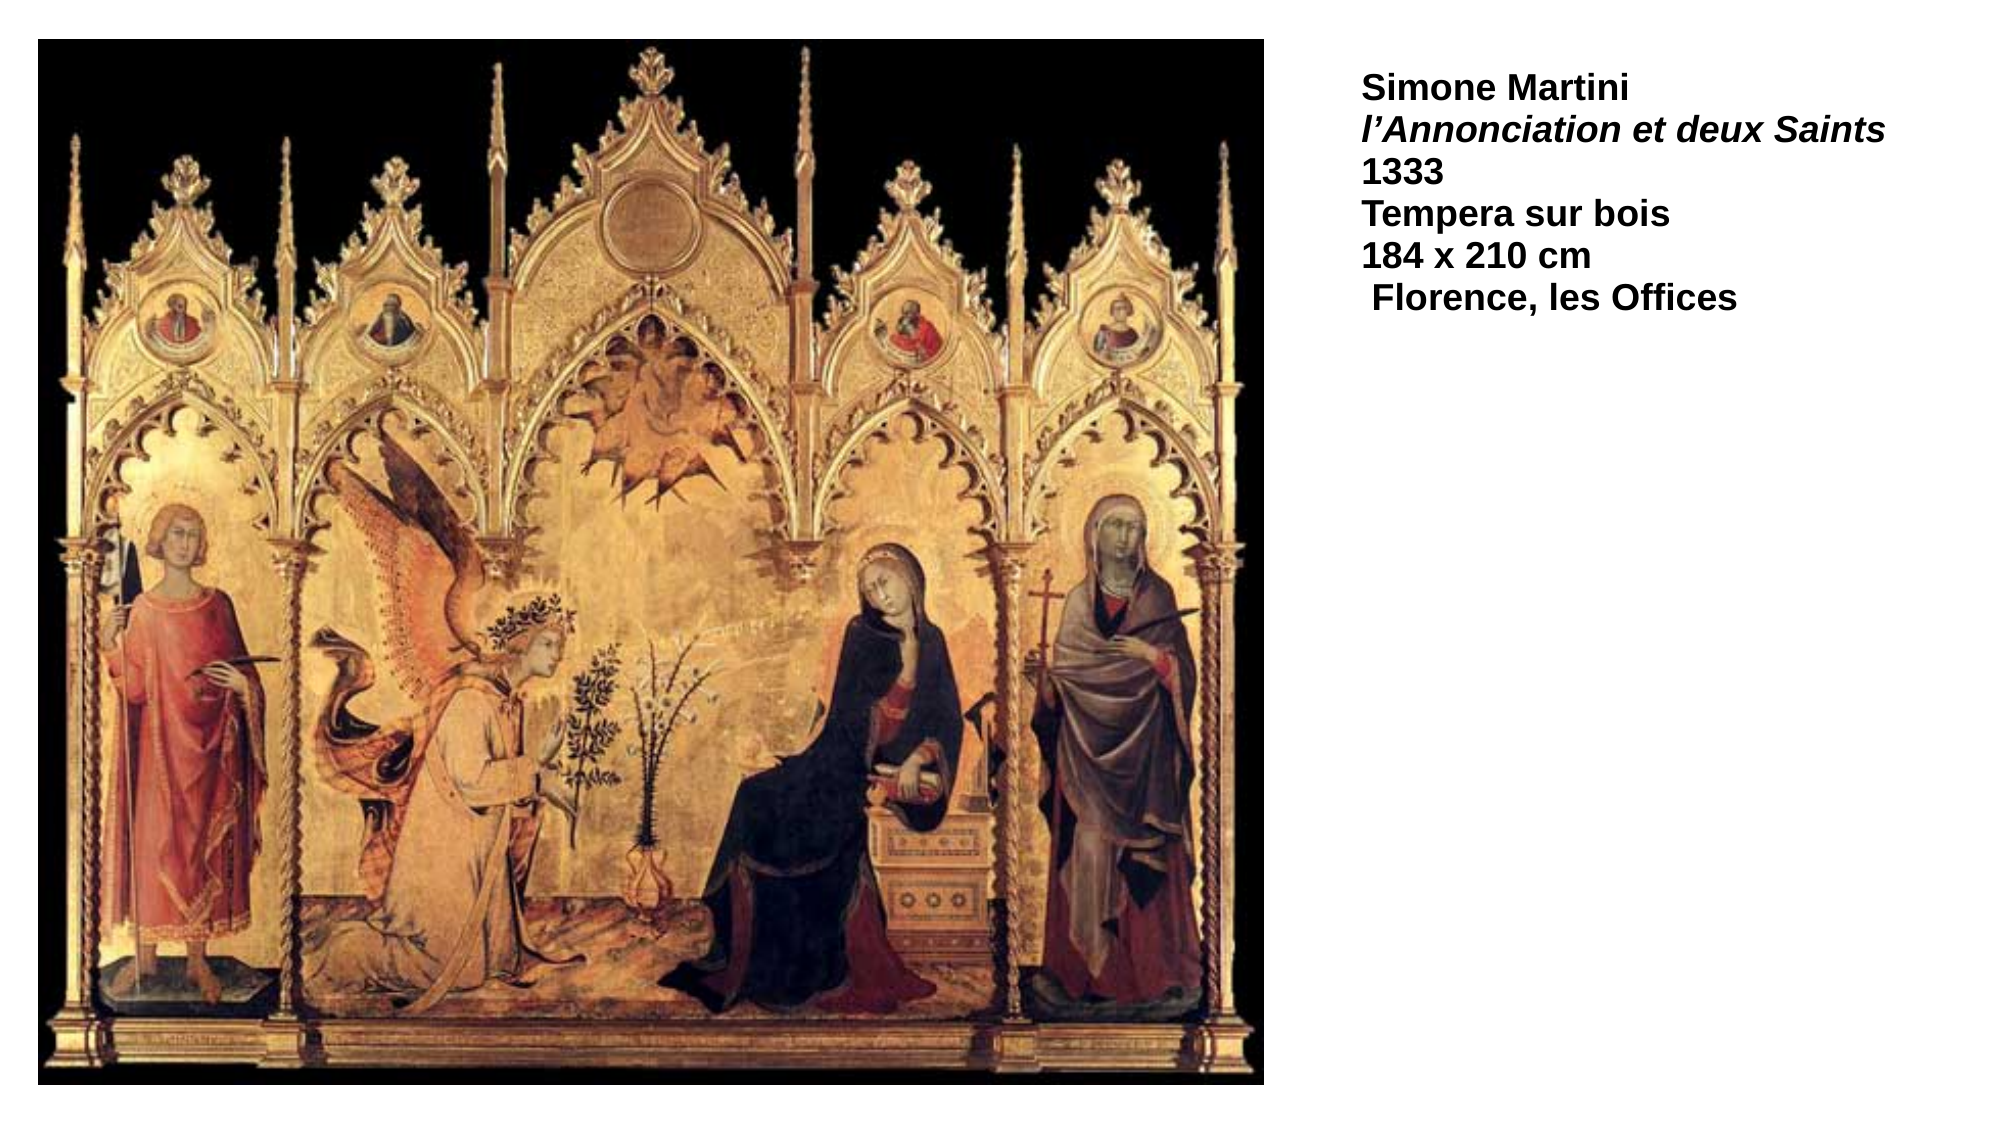

Simone Martini  l’Annonciation et deux Saints 1333
Tempera sur bois
184 x 210 cm
 Florence, les Offices